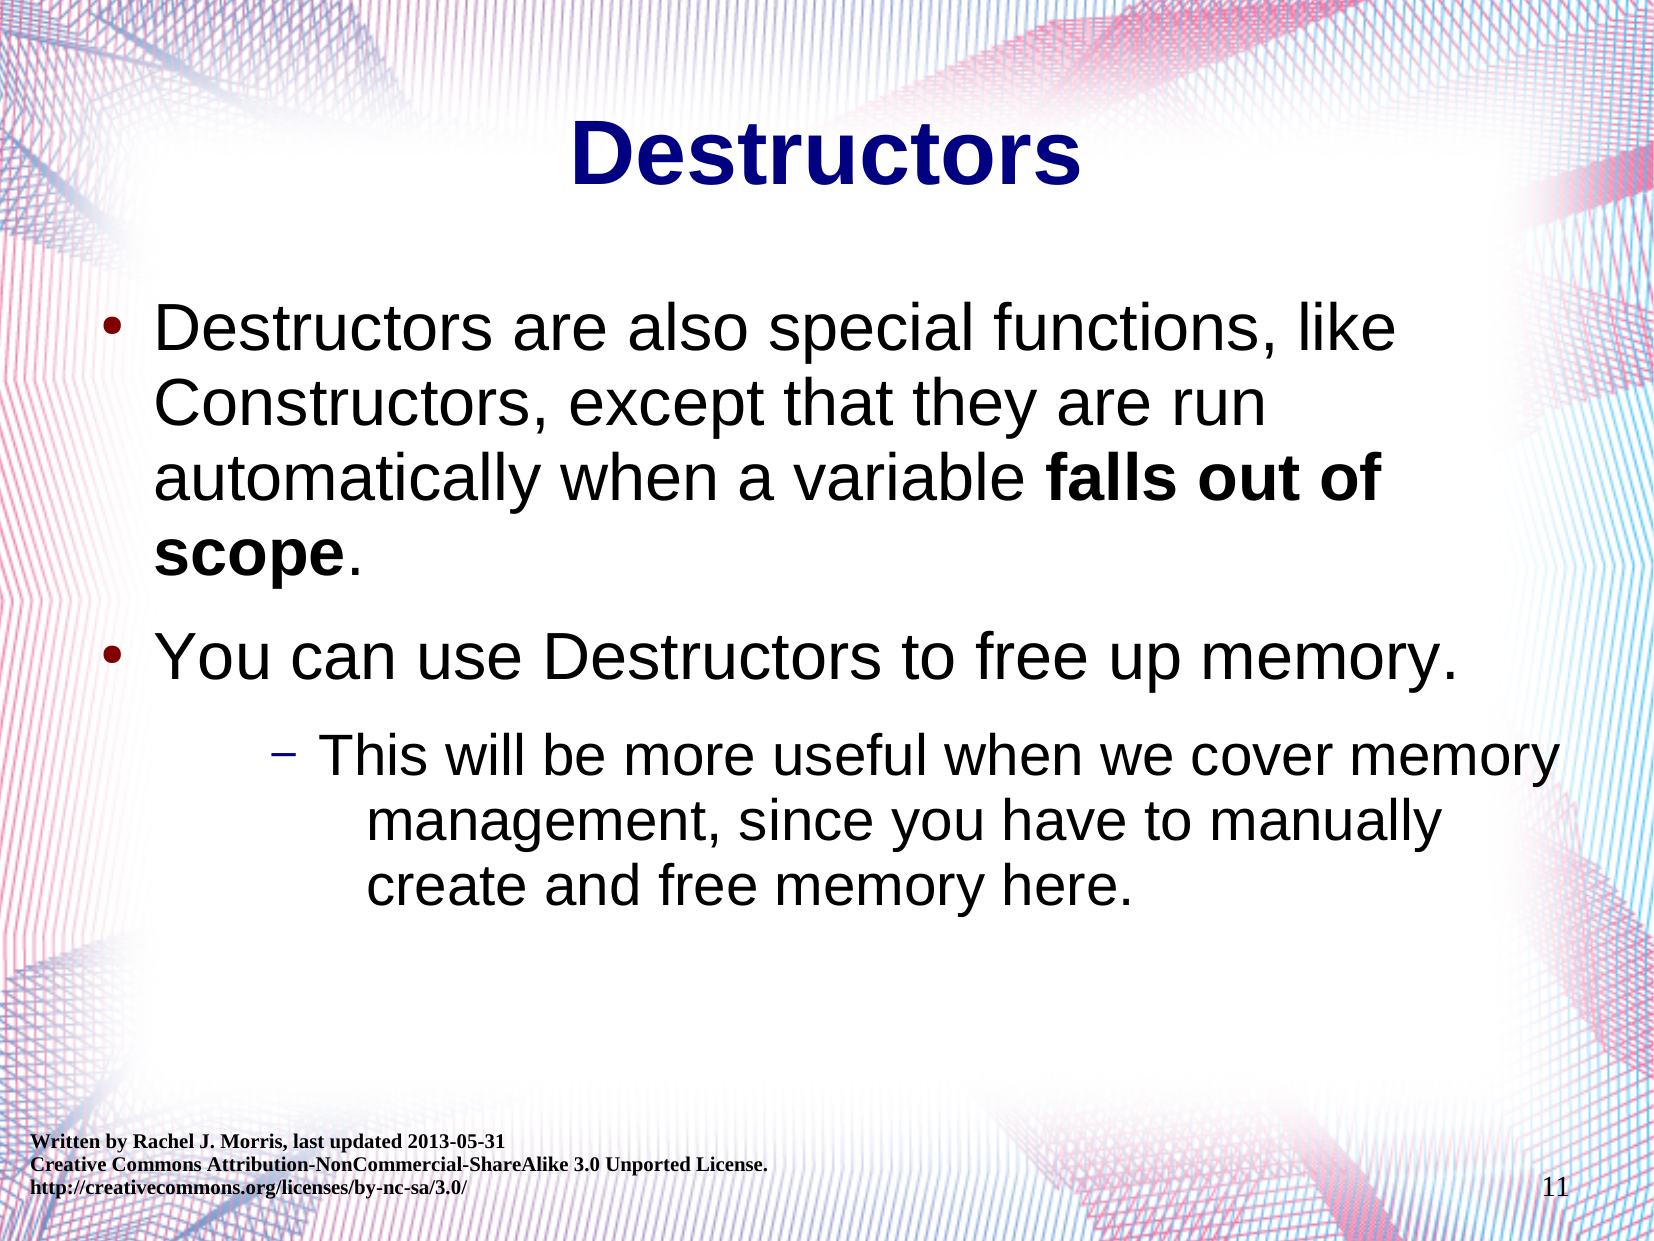

# Destructors
Destructors are also special functions, like Constructors, except that they are run automatically when a variable falls out of scope.
You can use Destructors to free up memory.
This will be more useful when we cover memory management, since you have to manually create and free memory here.
11